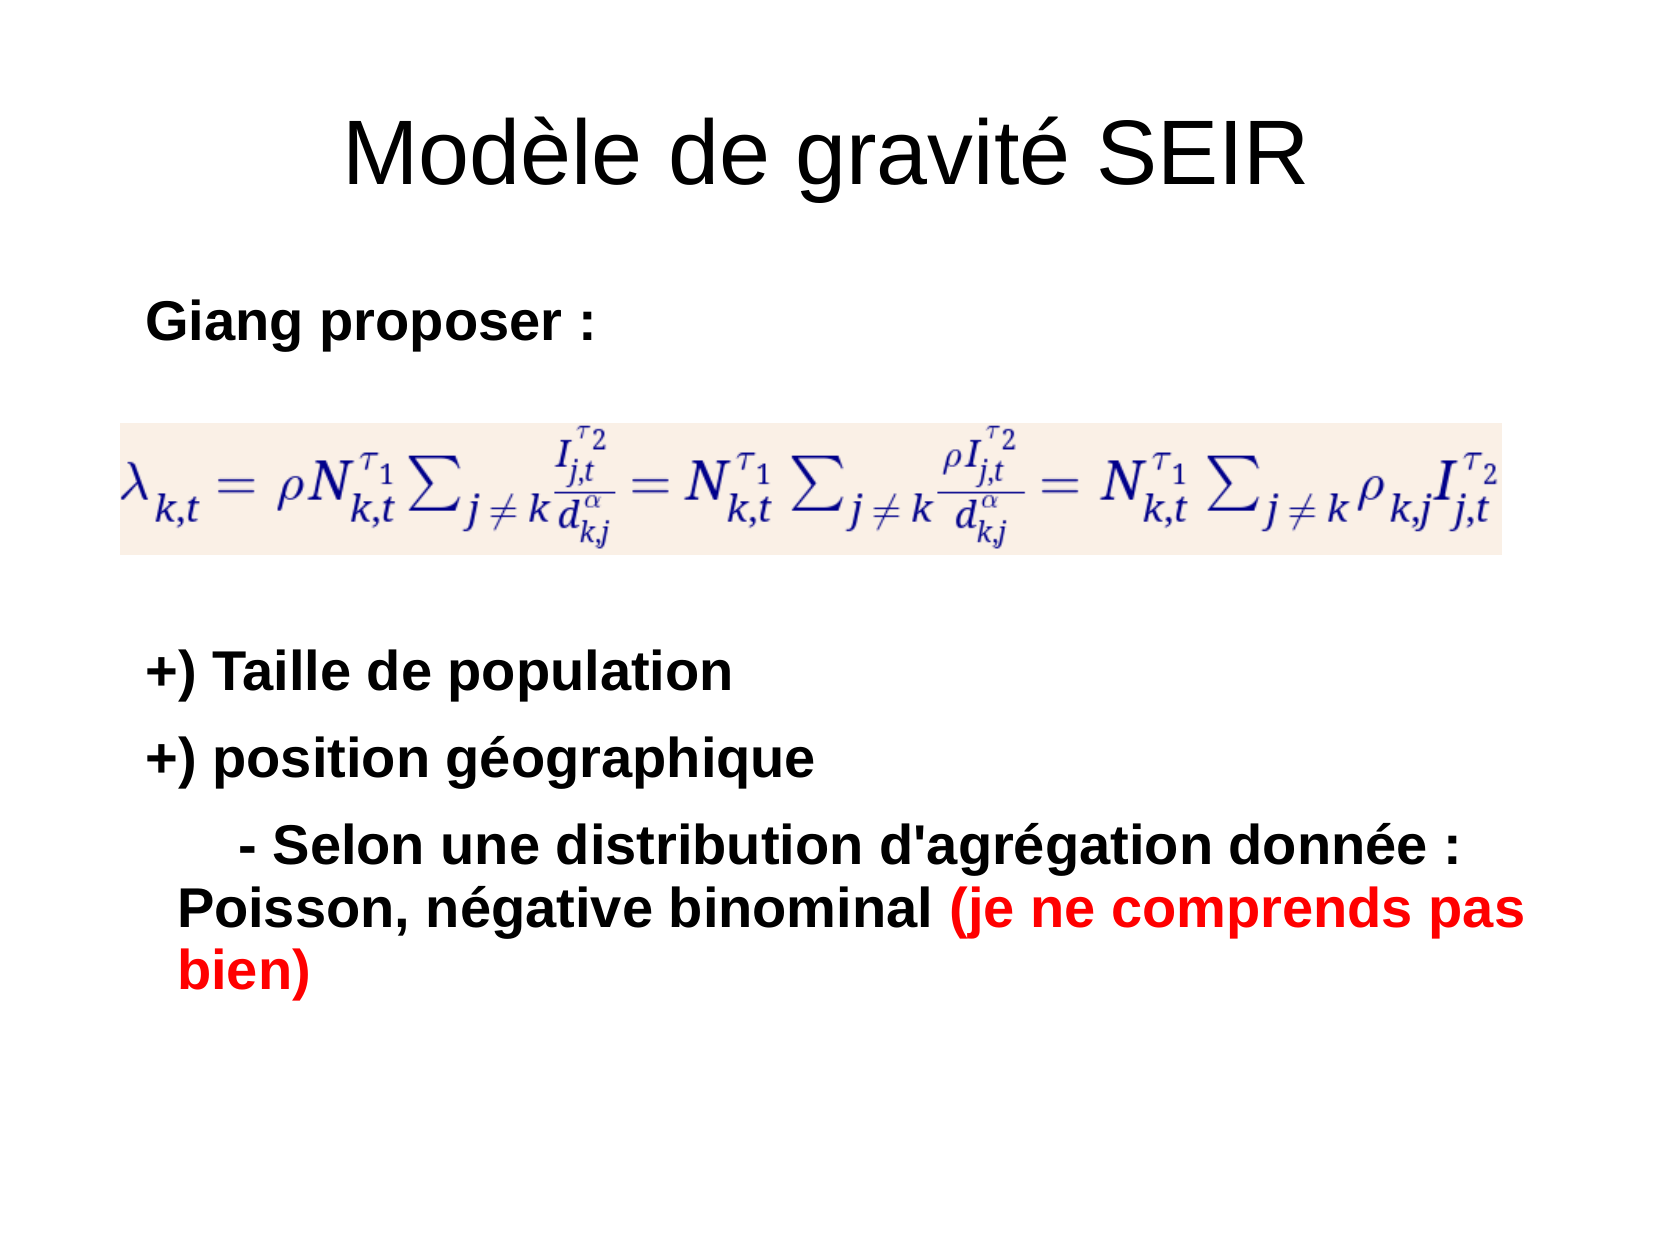

# Modèle de gravité SEIR
Giang proposer :
+) Taille de population
+) position géographique
 - Selon une distribution d'agrégation donnée : Poisson, négative binominal (je ne comprends pas bien)